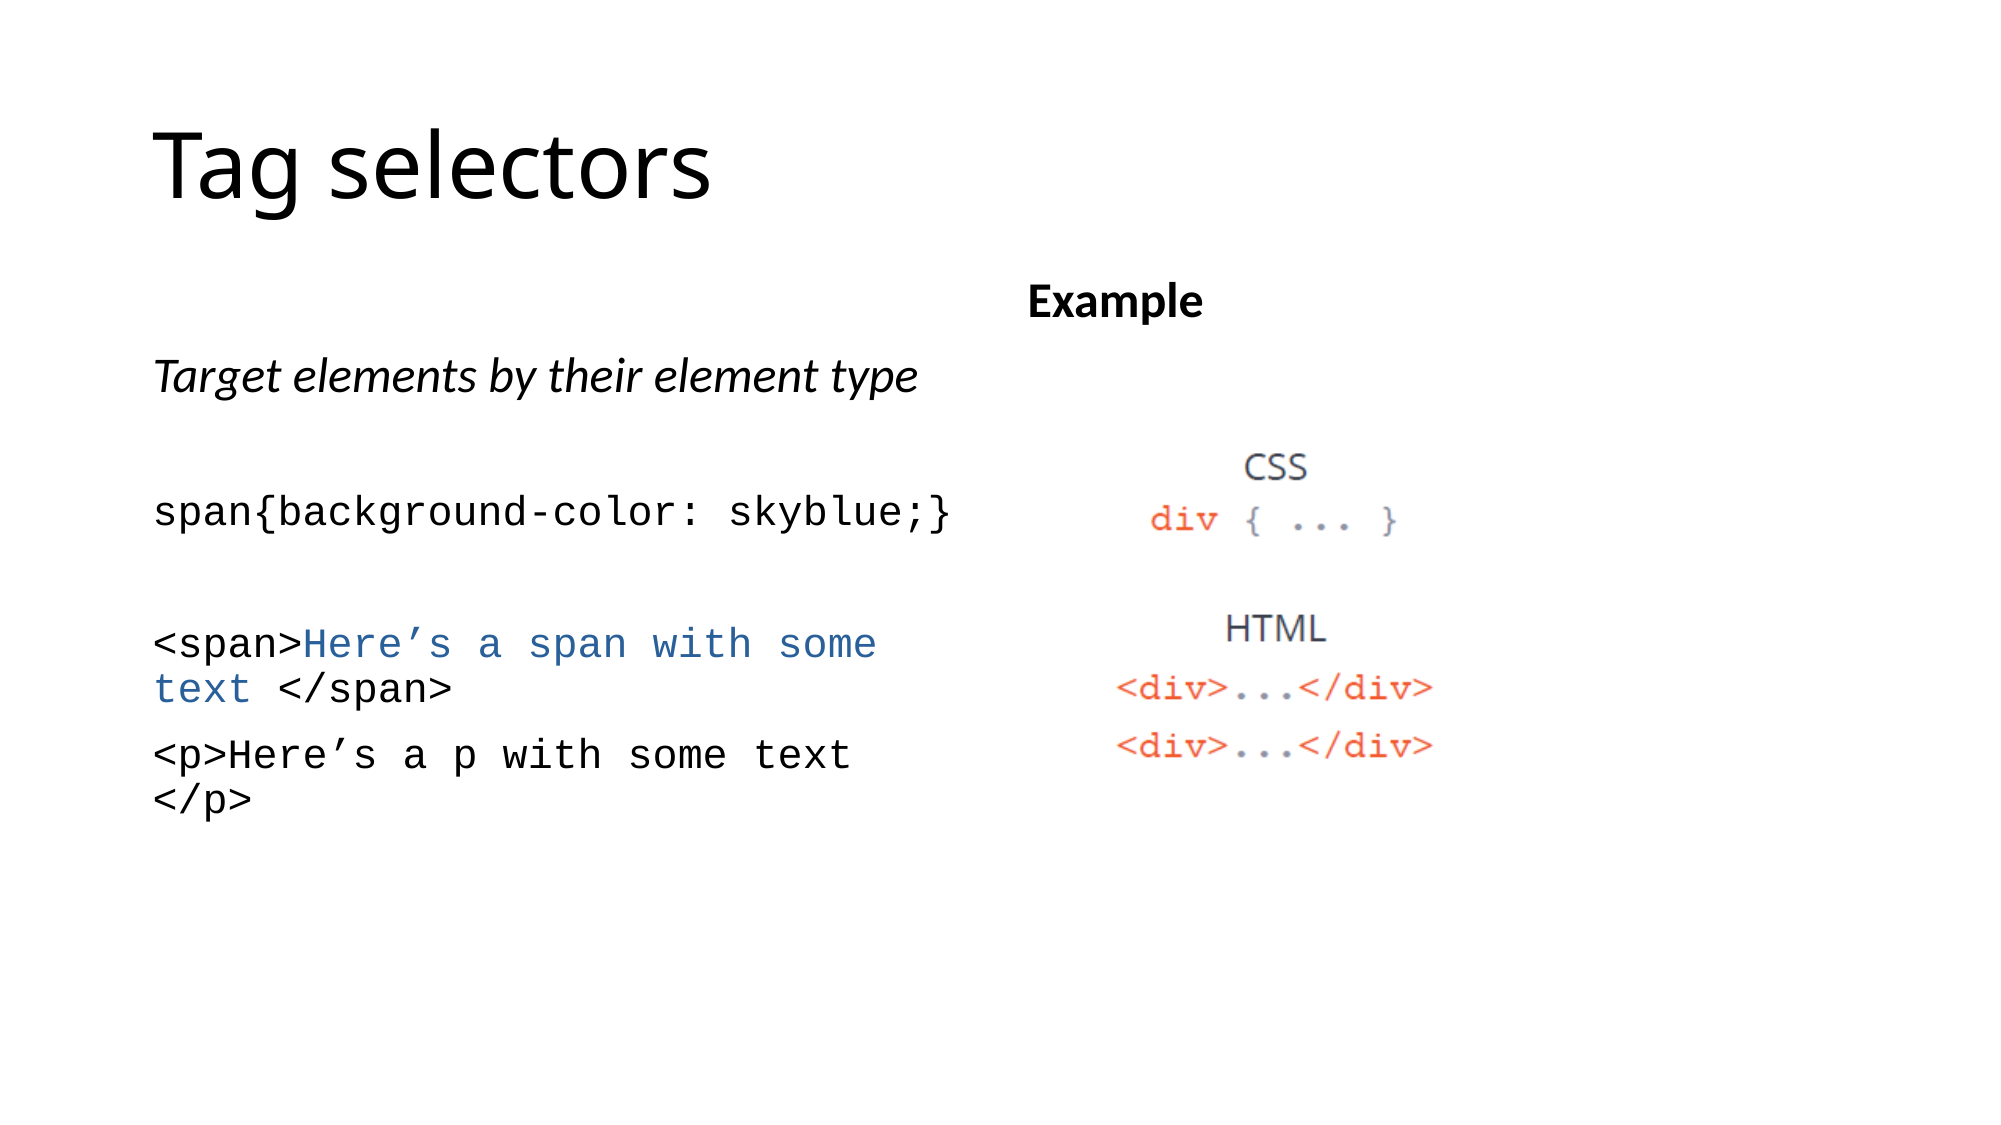

# Tag selectors
Target elements by their element type
Example
span{background-color: skyblue;}
<span>Here’s a span with some text </span>
<p>Here’s a p with some text </p>